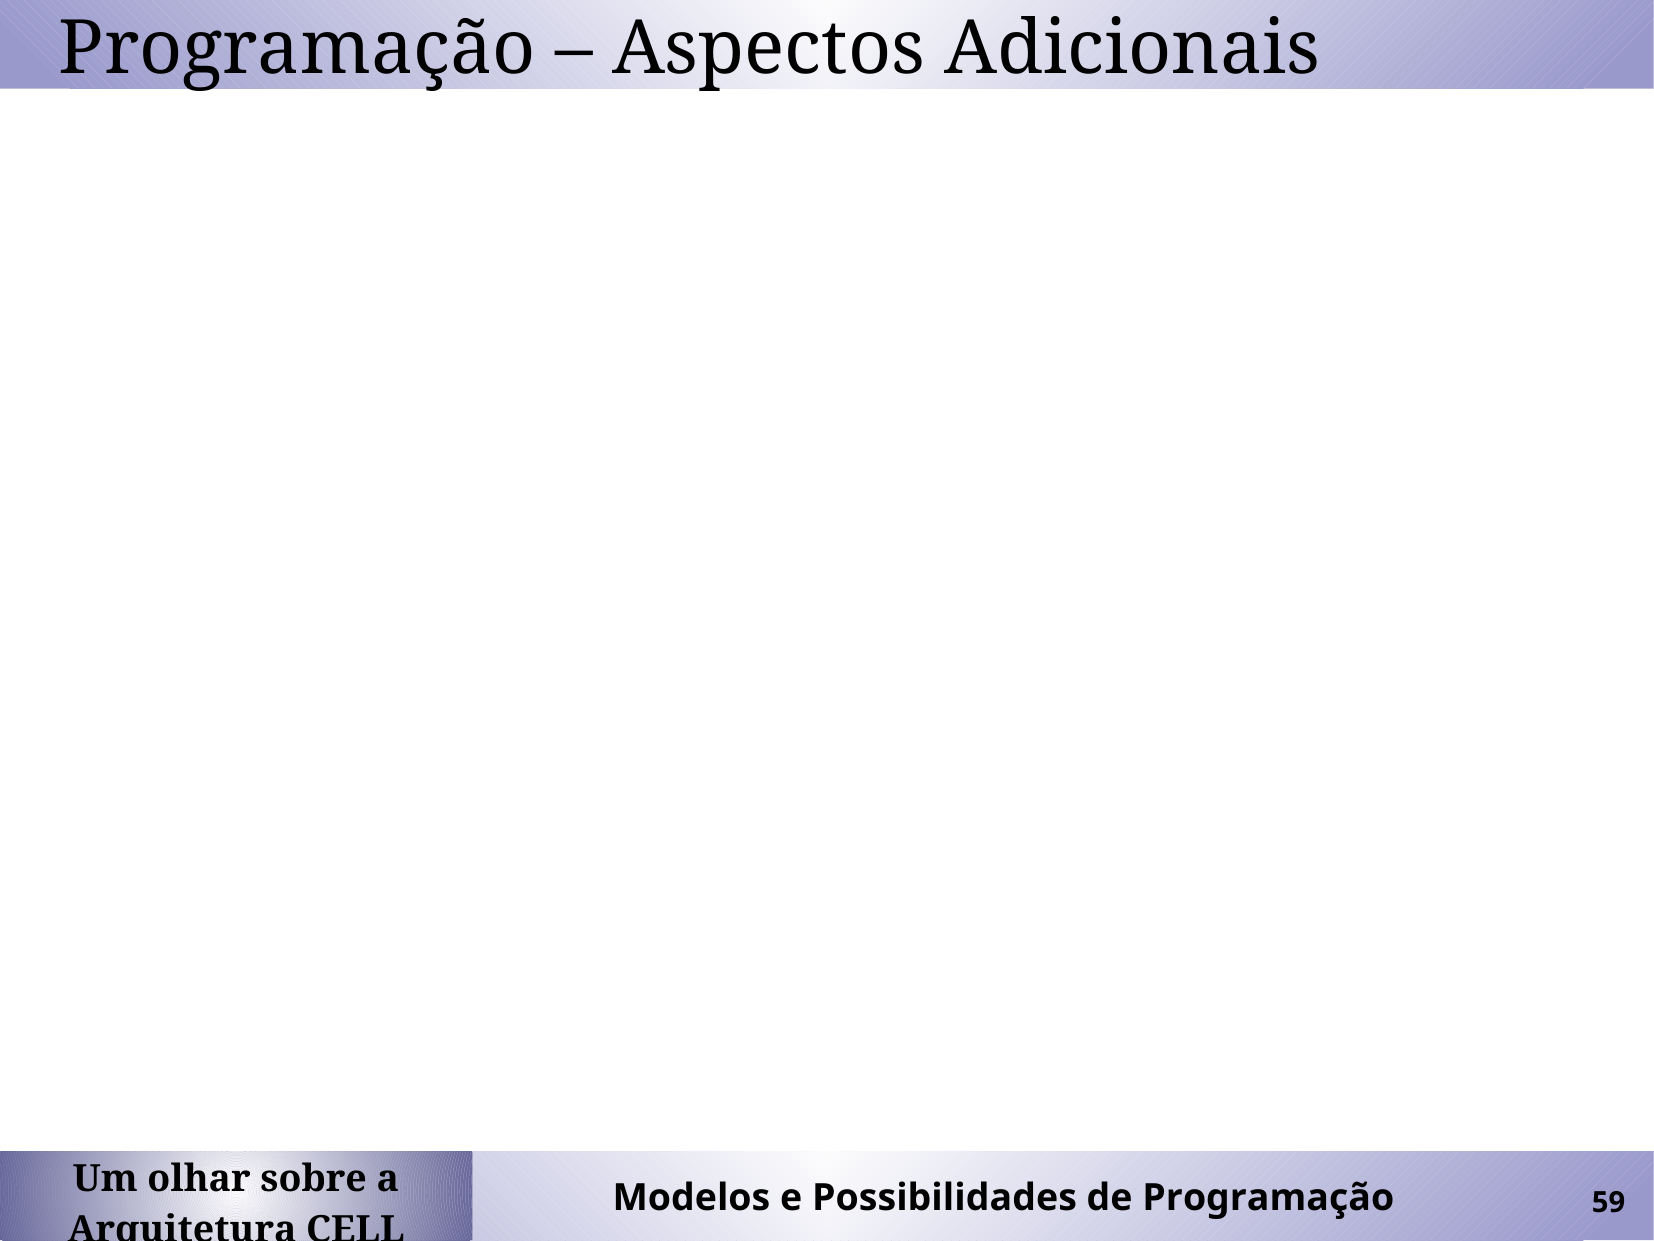

# Programação – Aspectos Adicionais
Modelos e Possibilidades de Programação
59